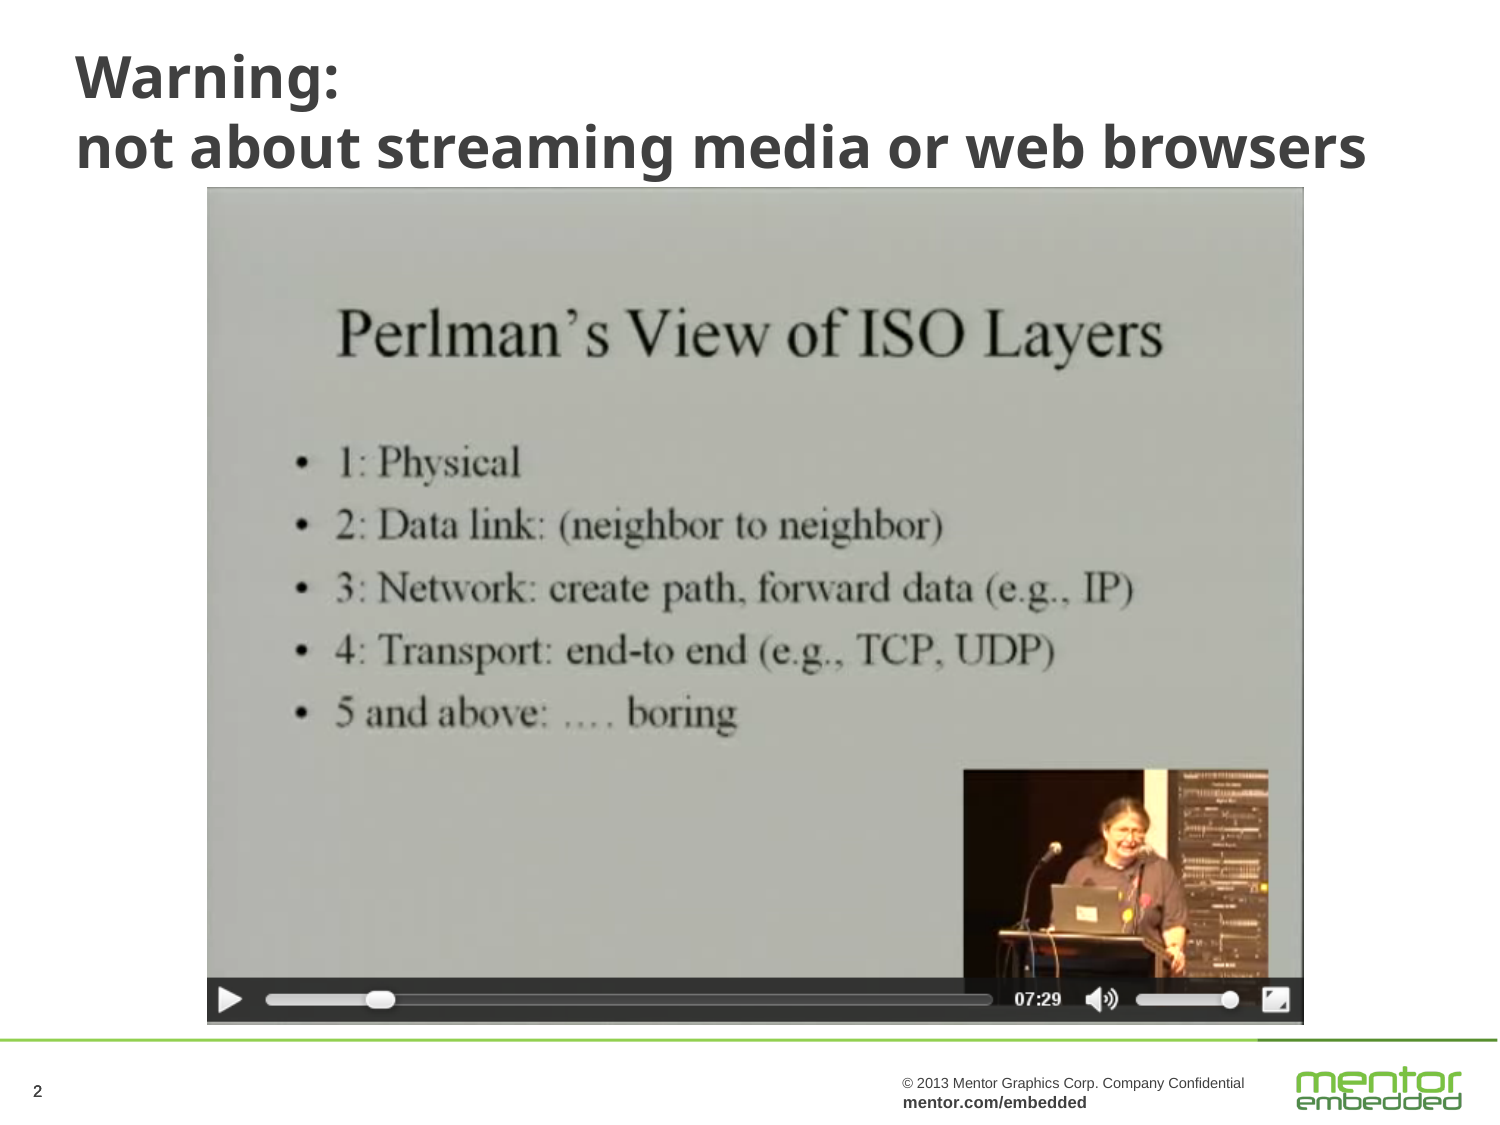

# Warning: not about streaming media or web browsers